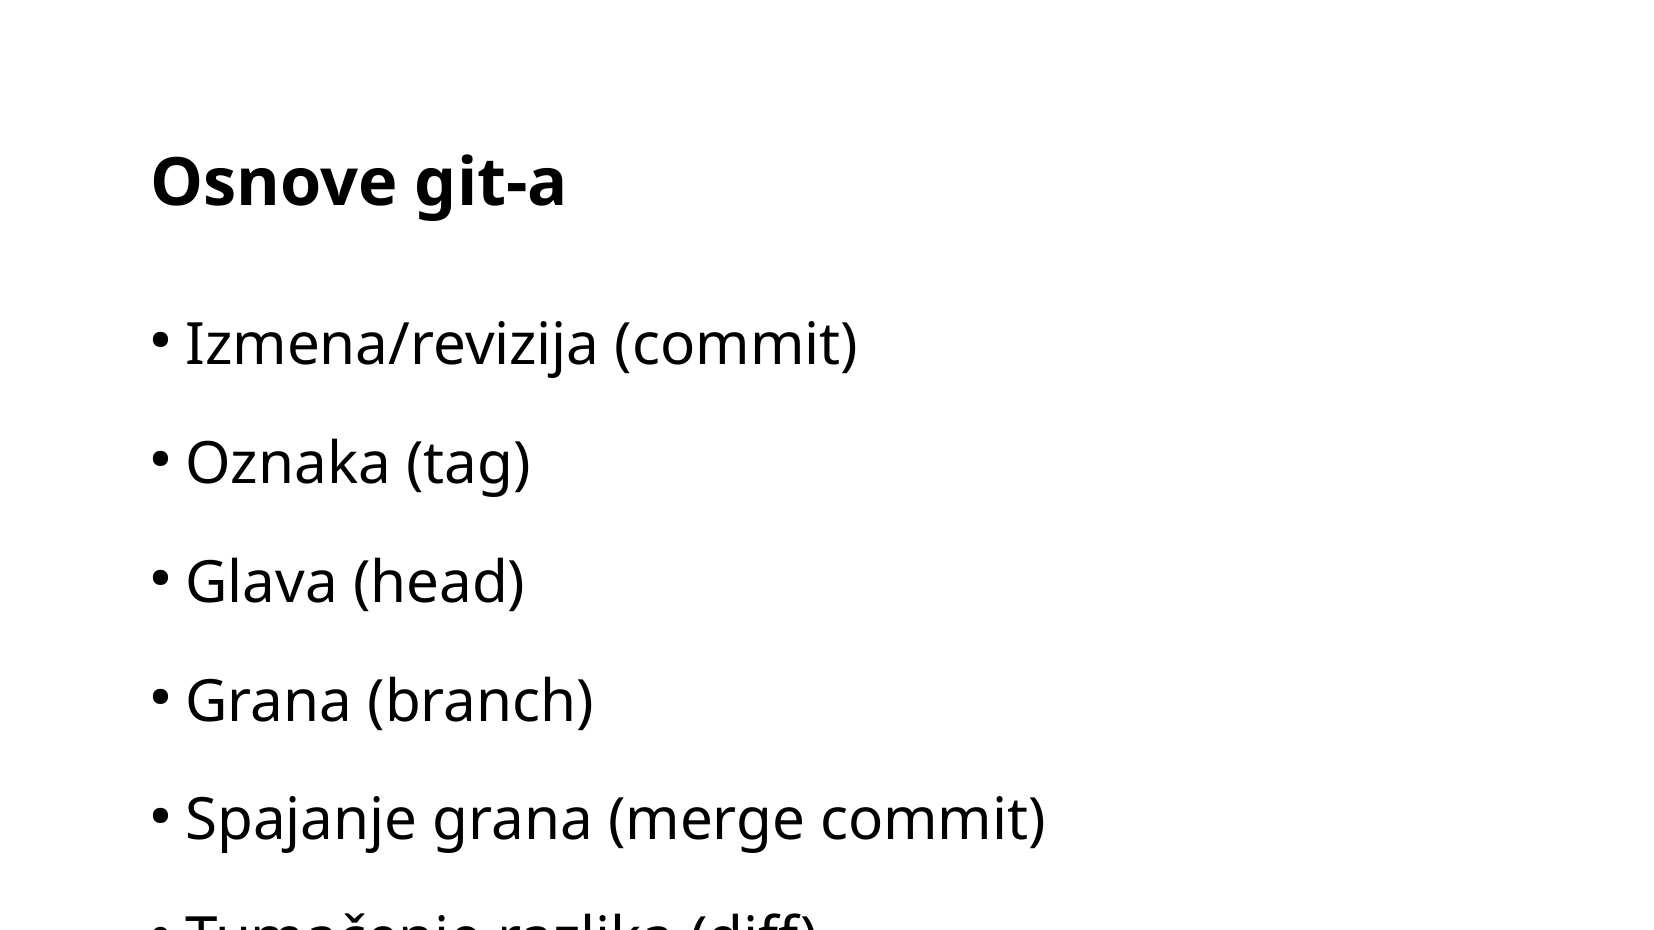

# Osnove git-a
Izmena/revizija (commit)
Oznaka (tag)
Glava (head)
Grana (branch)
Spajanje grana (merge commit)
Tumačenje razlika (diff)